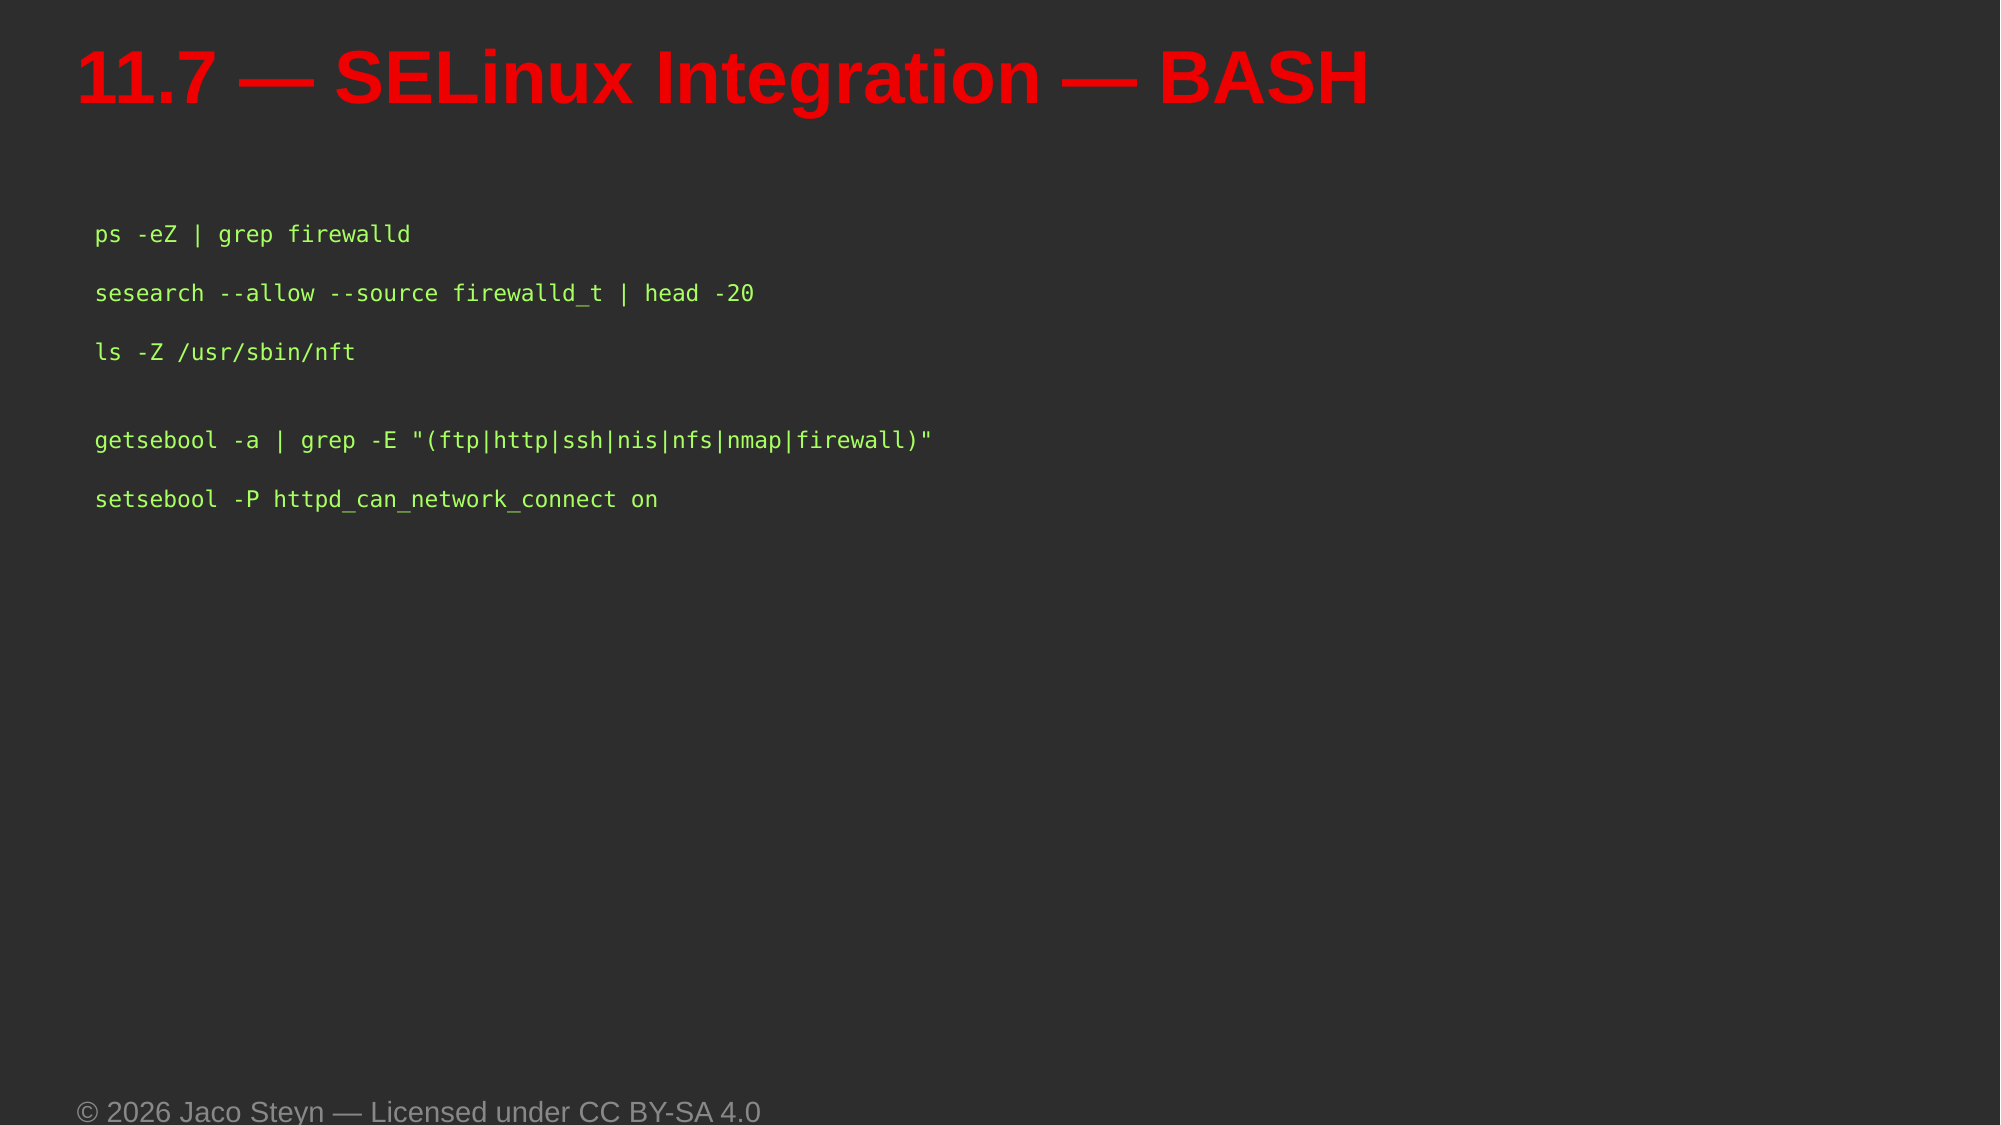

11.7 — SELinux Integration — BASH
ps -eZ | grep firewalld
sesearch --allow --source firewalld_t | head -20
ls -Z /usr/sbin/nft
getsebool -a | grep -E "(ftp|http|ssh|nis|nfs|nmap|firewall)"
setsebool -P httpd_can_network_connect on
© 2026 Jaco Steyn — Licensed under CC BY-SA 4.0